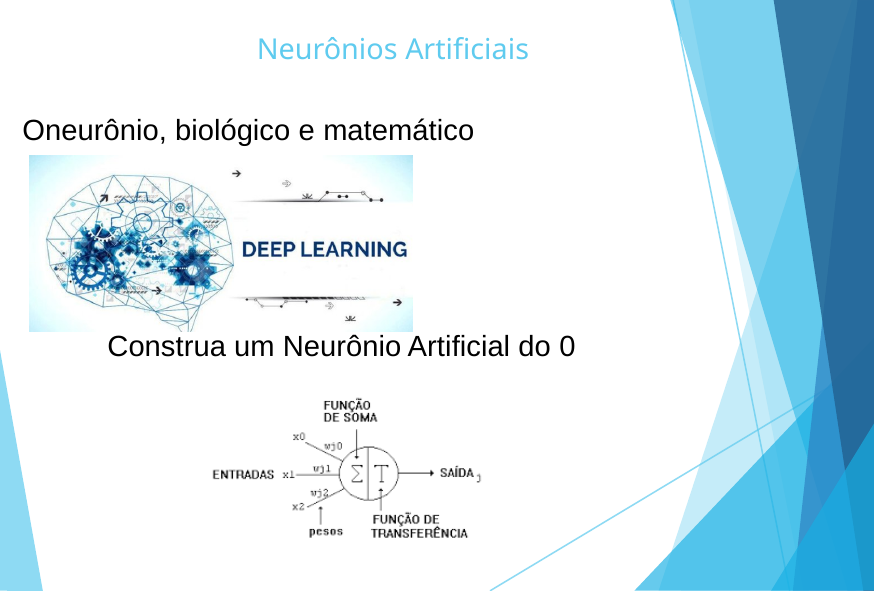

# Neurônios Artificiais
Oneurônio, biológico e matemático
Construa um Neurônio Artificial do 0